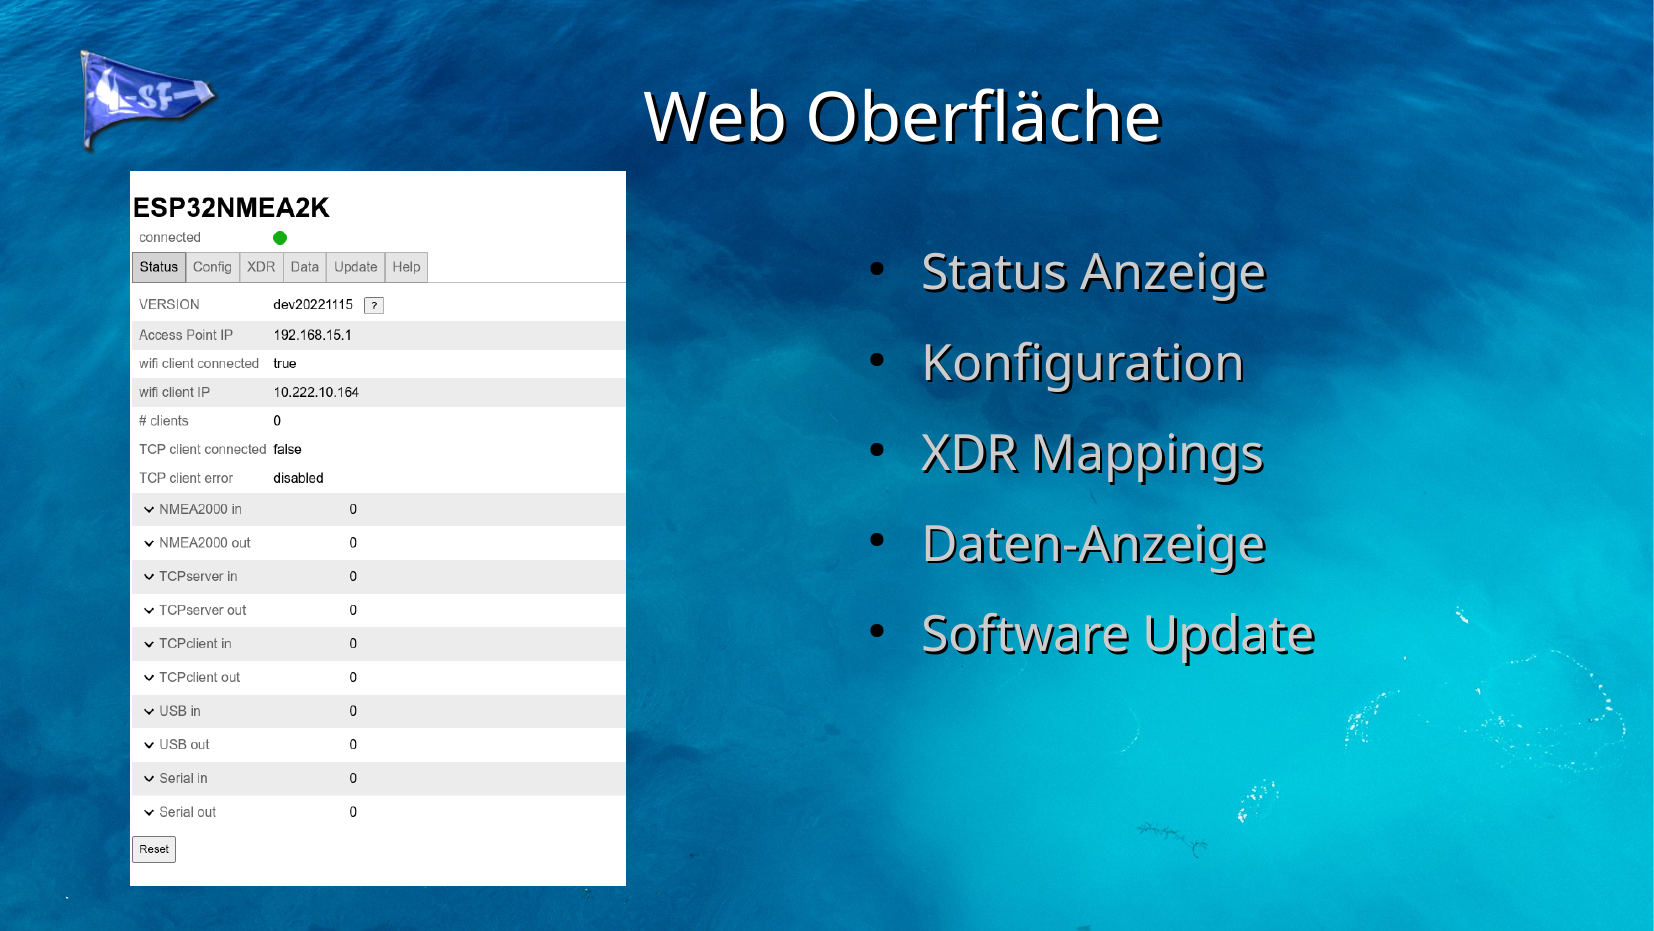

# Web Oberfläche
Status Anzeige
Konfiguration
XDR Mappings
Daten-Anzeige
Software Update